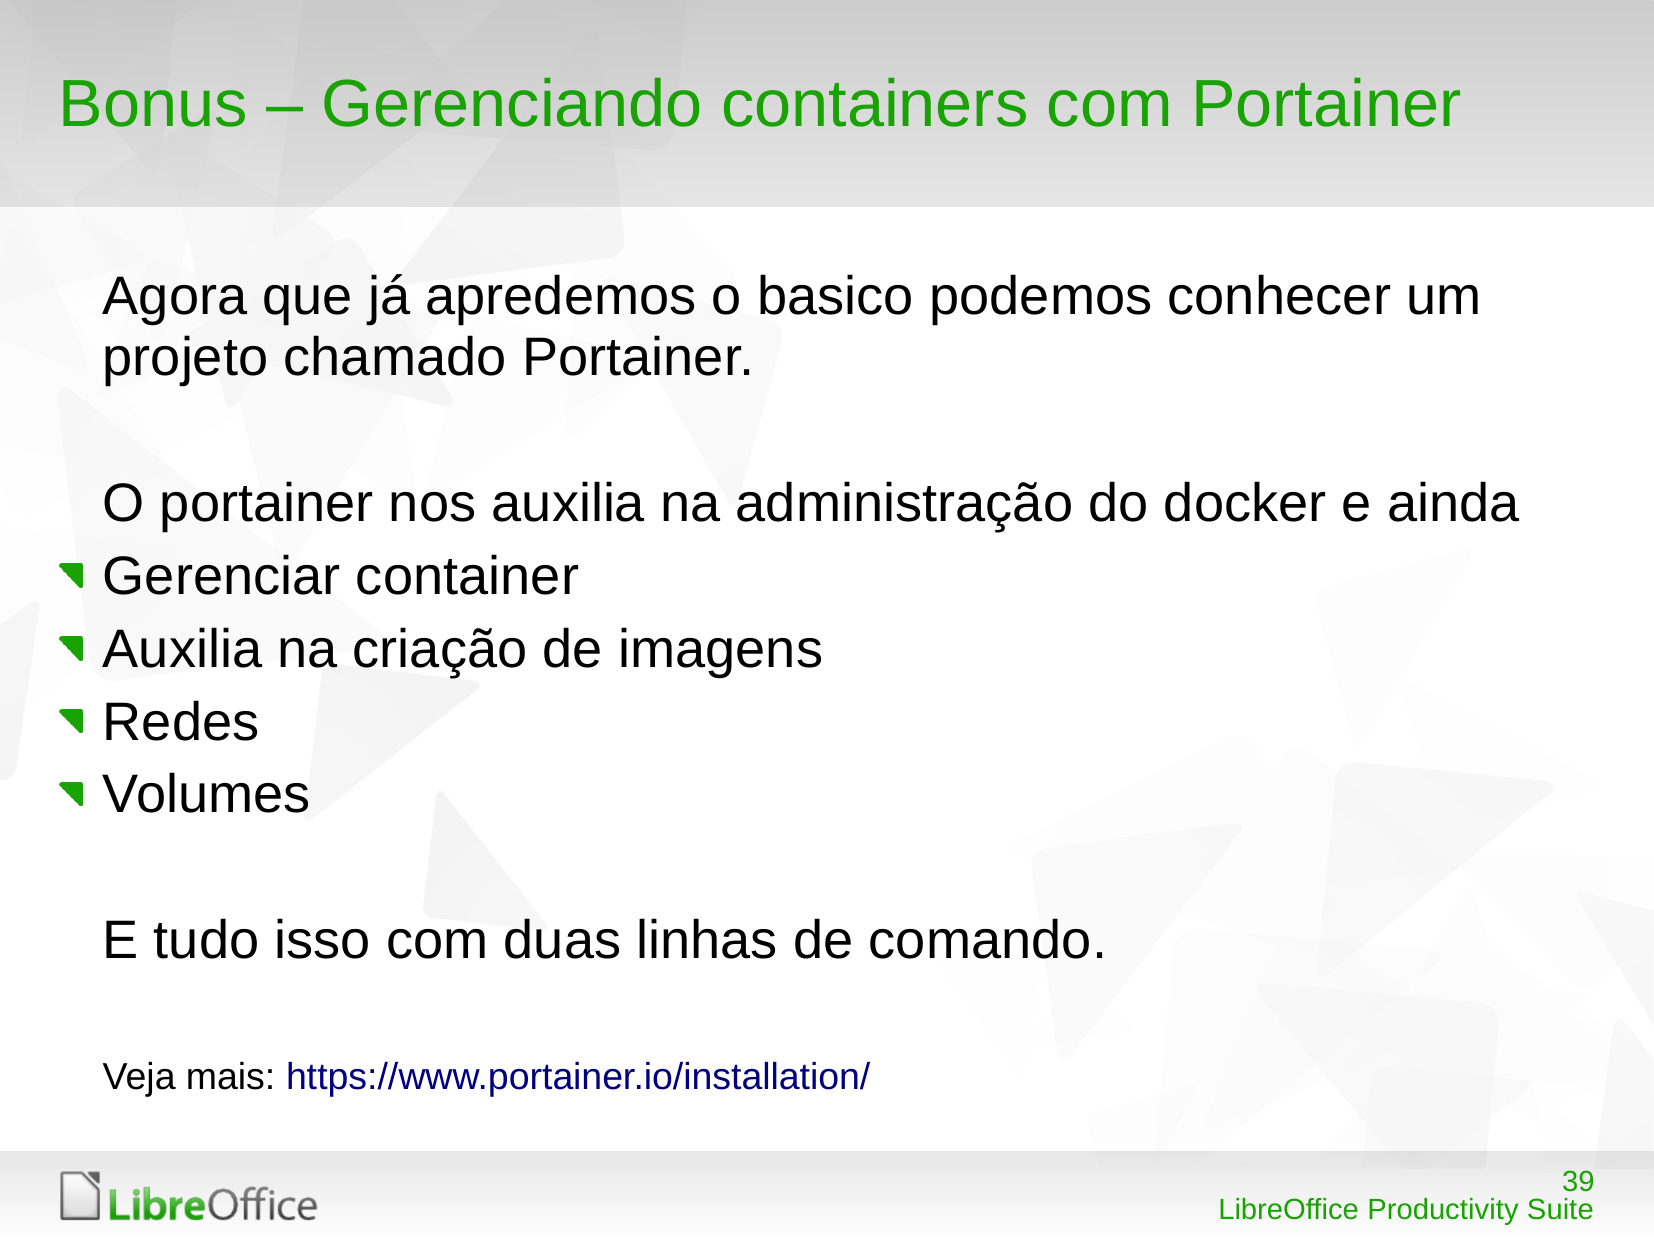

# Bonus – Gerenciando containers com Portainer
Agora que já apredemos o basico podemos conhecer um projeto chamado Portainer.
O portainer nos auxilia na administração do docker e ainda
Gerenciar container
Auxilia na criação de imagens
Redes
Volumes
E tudo isso com duas linhas de comando.
Veja mais: https://www.portainer.io/installation/
39
LibreOffice Productivity Suite